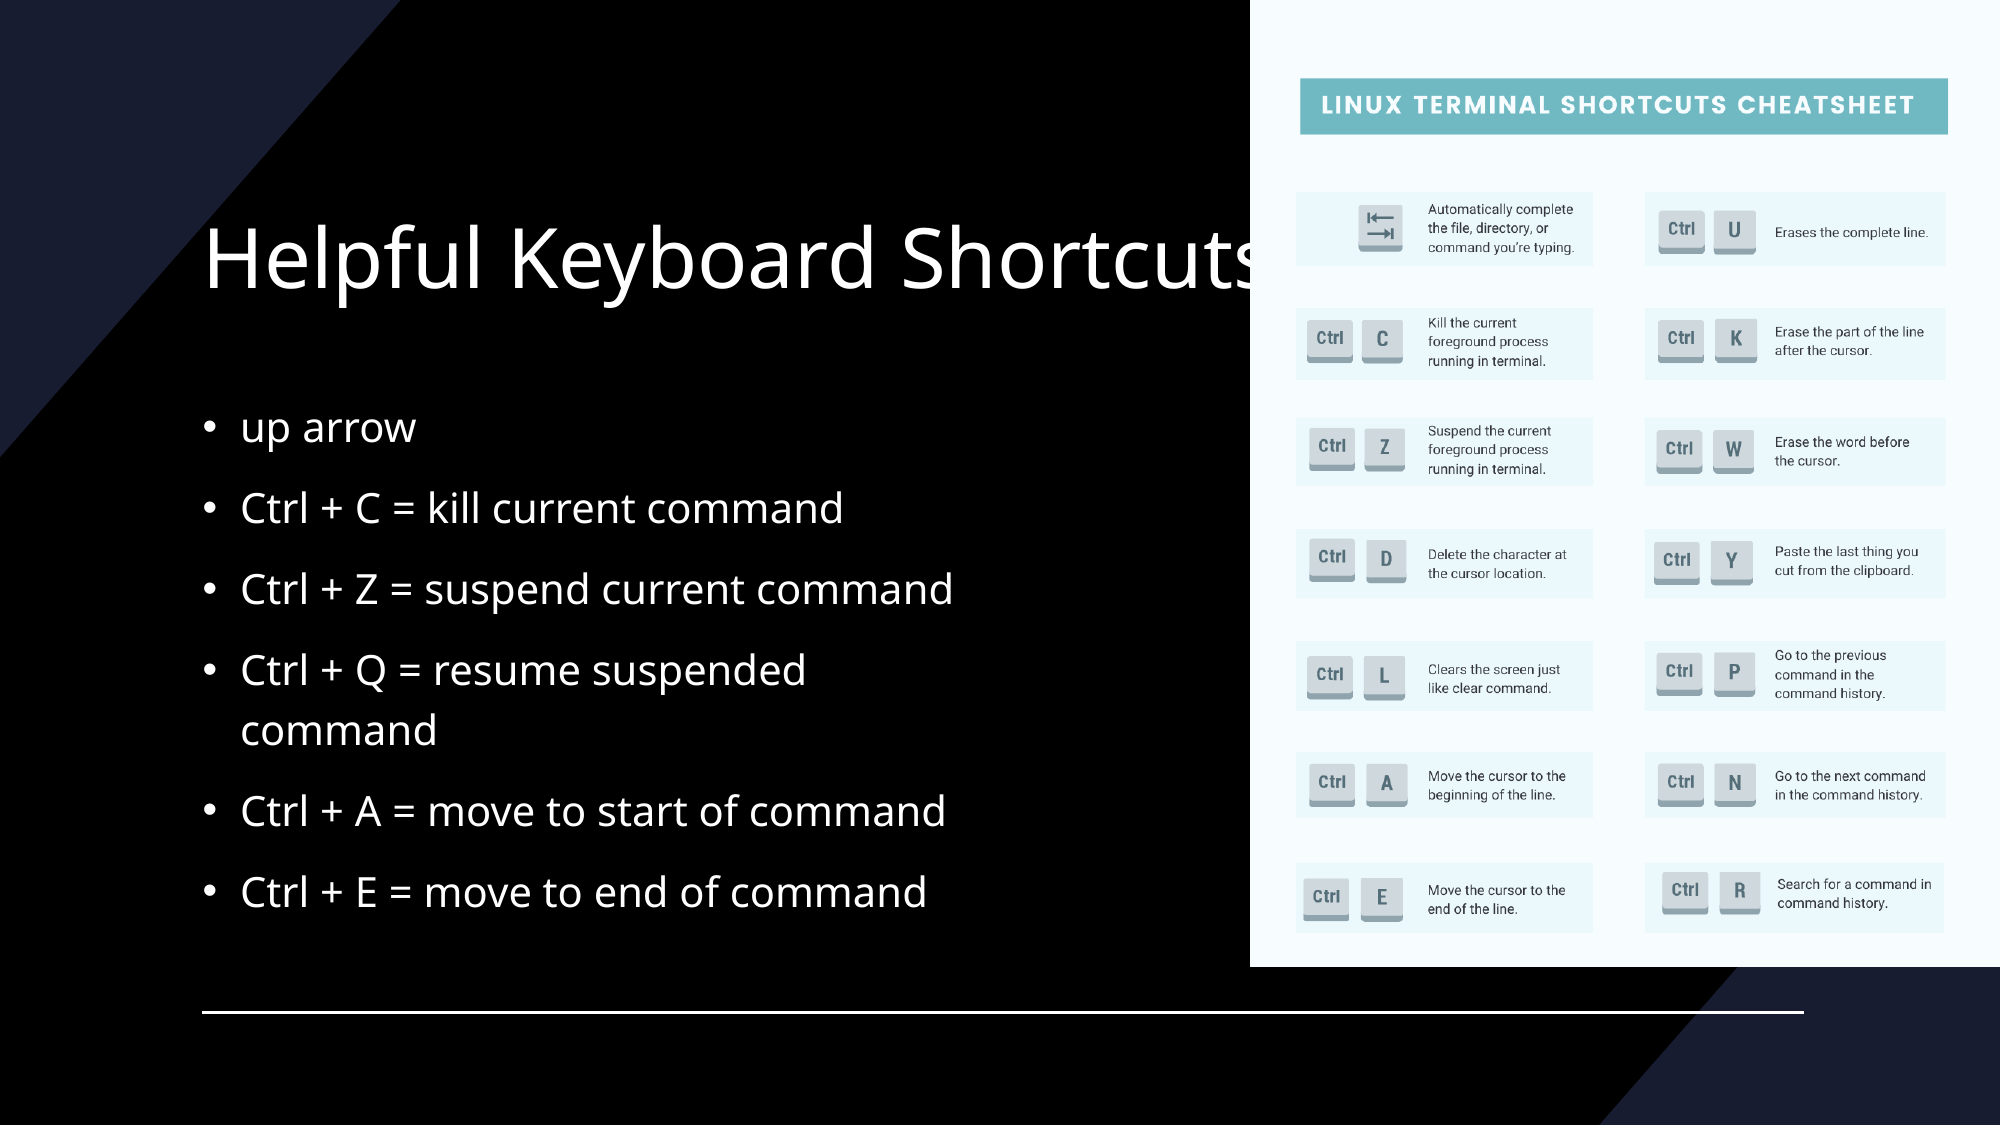

# Helpful Keyboard Shortcuts
up arrow
Ctrl + C = kill current command
Ctrl + Z = suspend current command
Ctrl + Q = resume suspended command
Ctrl + A = move to start of command
Ctrl + E = move to end of command